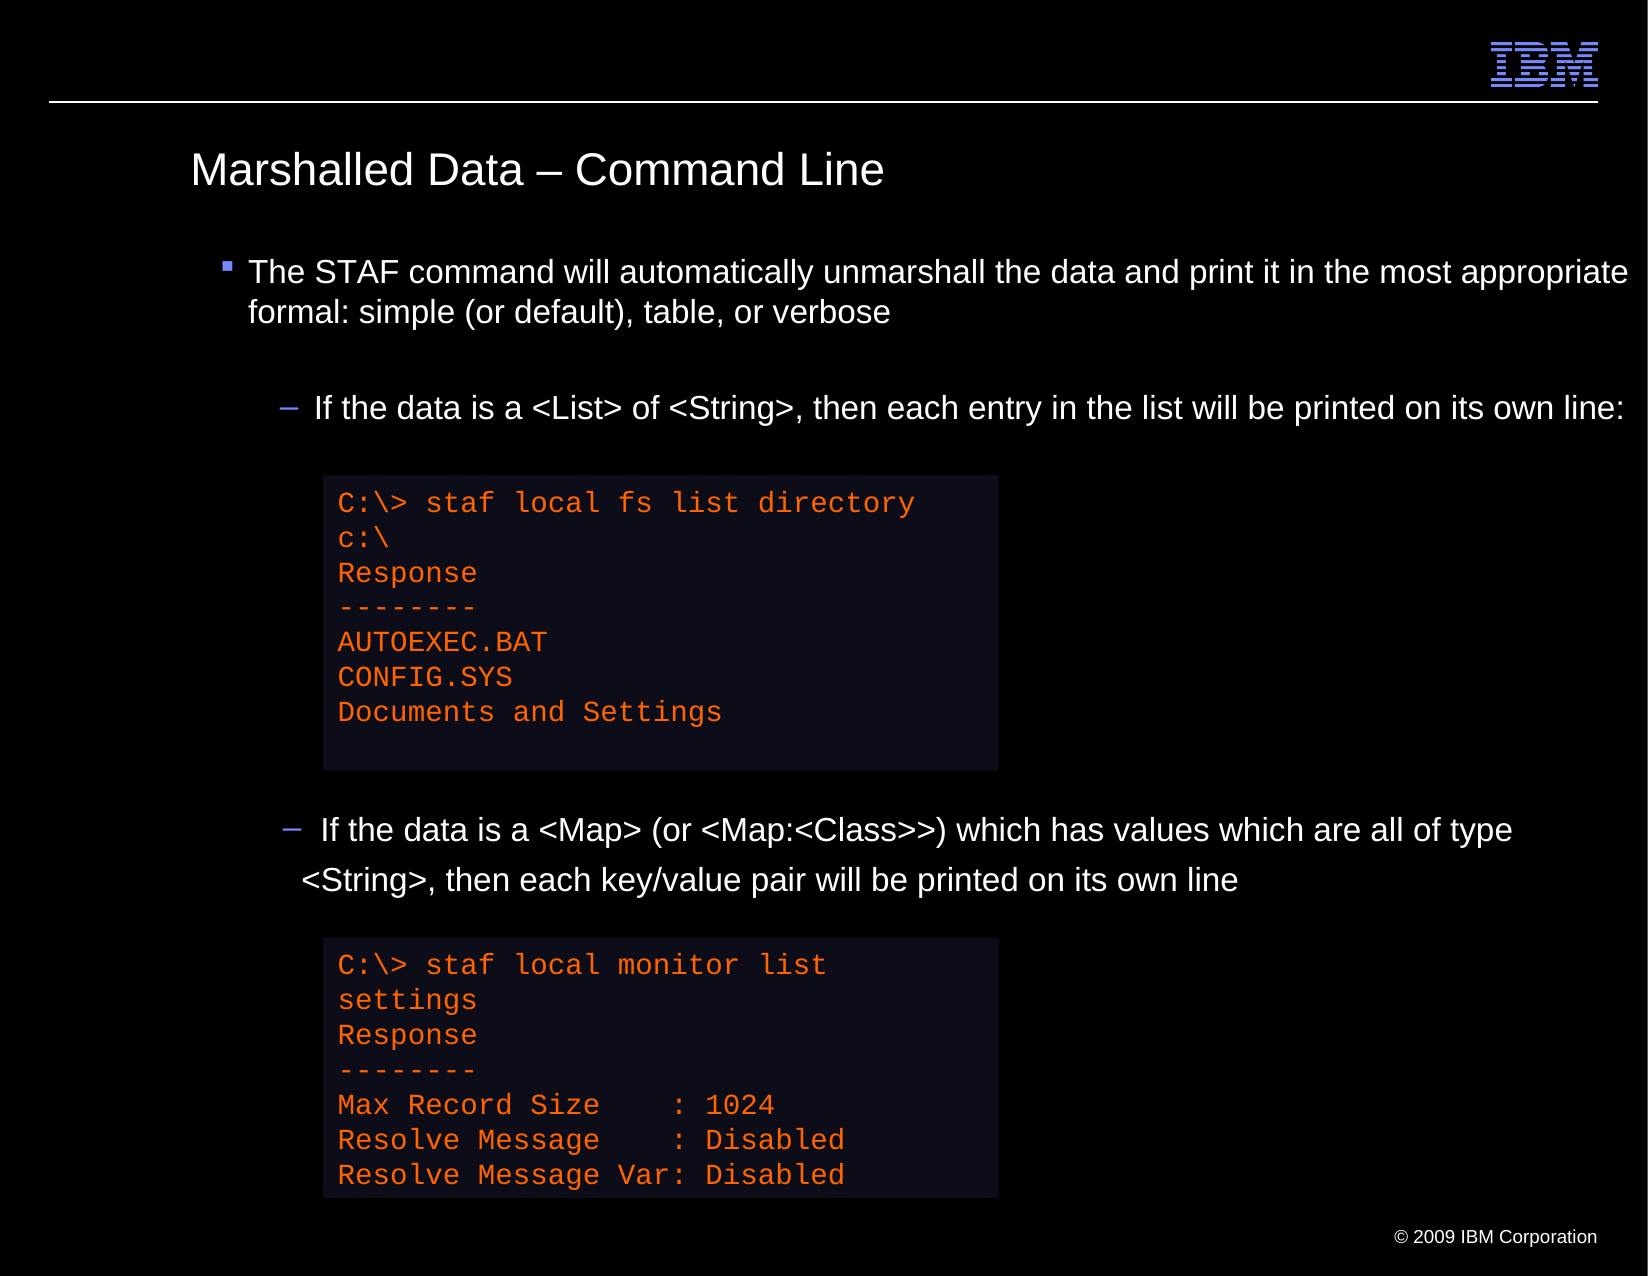

# Marshalled Data – Command Line
The STAF command will automatically unmarshall the data and print it in the most appropriate formal: simple (or default), table, or verbose
If the data is a <List> of <String>, then each entry in the list will be printed on its own line:
C:\> staf local fs list directory c:\
Response
--------
AUTOEXEC.BAT
CONFIG.SYS
Documents and Settings
If the data is a <Map> (or <Map:<Class>>) which has values which are all of type
 <String>, then each key/value pair will be printed on its own line
C:\> staf local monitor list settings
Response
--------
Max Record Size : 1024
Resolve Message : Disabled
Resolve Message Var: Disabled